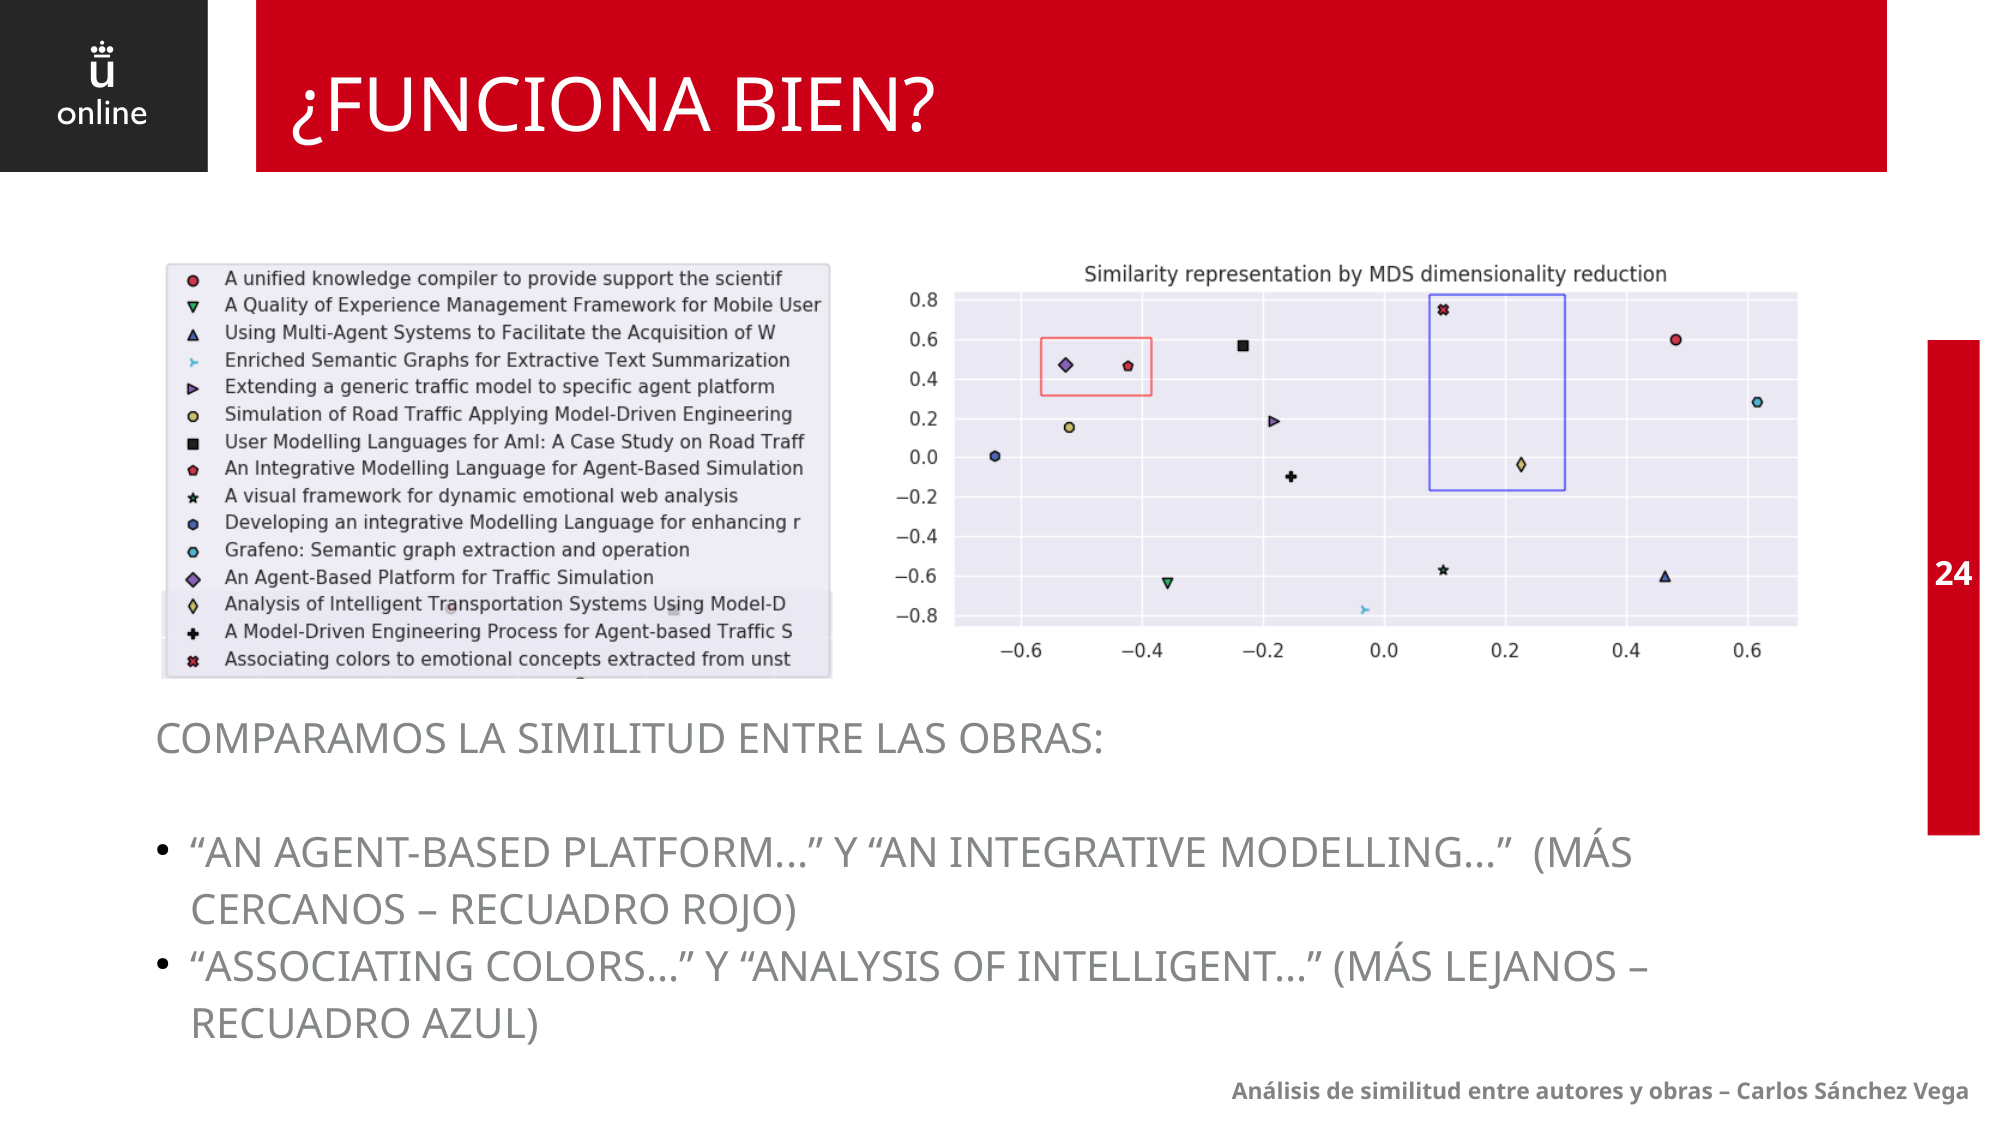

# ¿FUNCIONA BIEN?
COMPARAMOS LA SIMILITUD ENTRE LAS OBRAS:
“An agent-based platform...” y “An Integrative Modelling...” (más cercanos – recuadro rojo)
“Associating colors...” y “Analysis of intelligent...” (más lejanos – recuadro azul)
Análisis de similitud entre autores y obras – Carlos Sánchez Vega